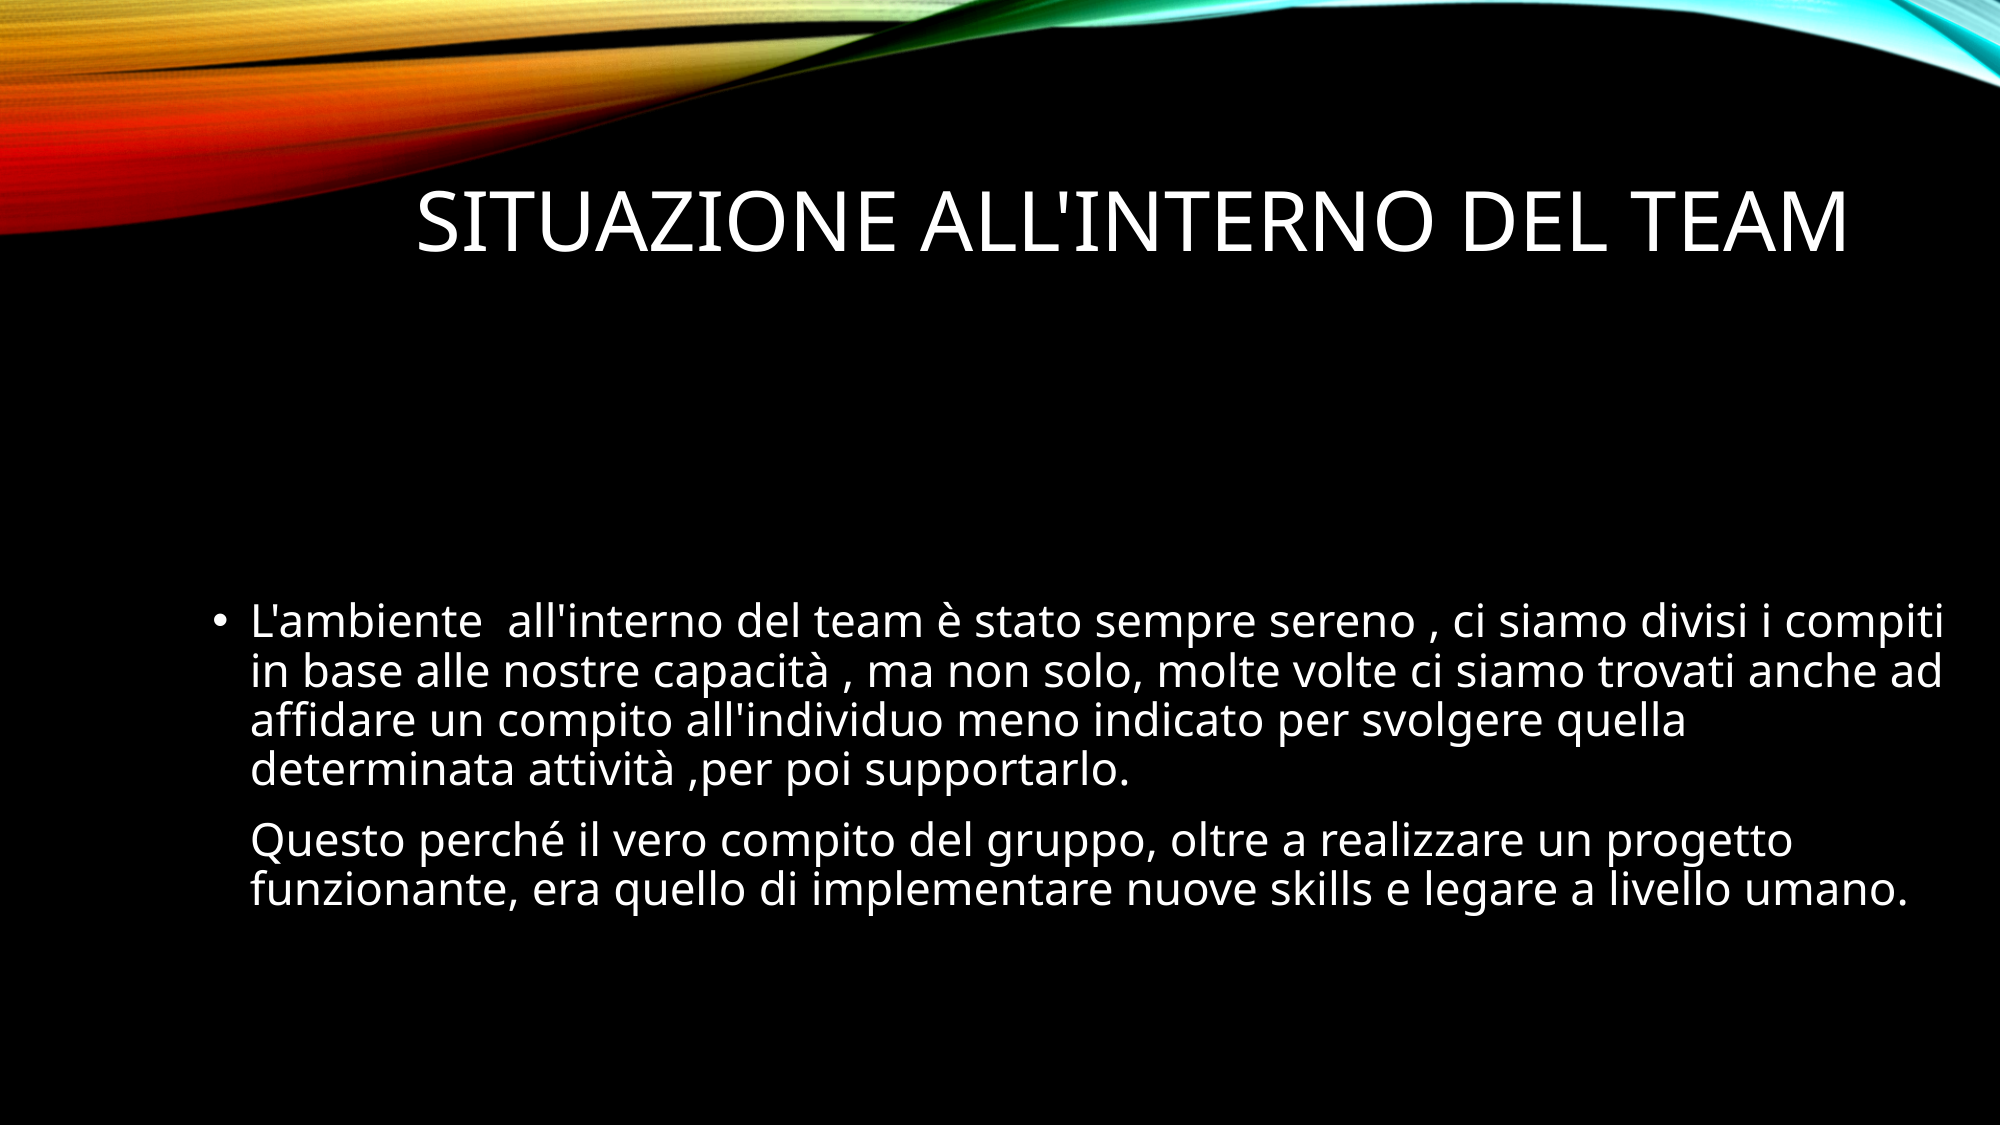

# Situazione all'interno del team
L'ambiente all'interno del team è stato sempre sereno , ci siamo divisi i compiti in base alle nostre capacità , ma non solo, molte volte ci siamo trovati anche ad affidare un compito all'individuo meno indicato per svolgere quella determinata attività ,per poi supportarlo.
Questo perché il vero compito del gruppo, oltre a realizzare un progetto funzionante, era quello di implementare nuove skills e legare a livello umano.